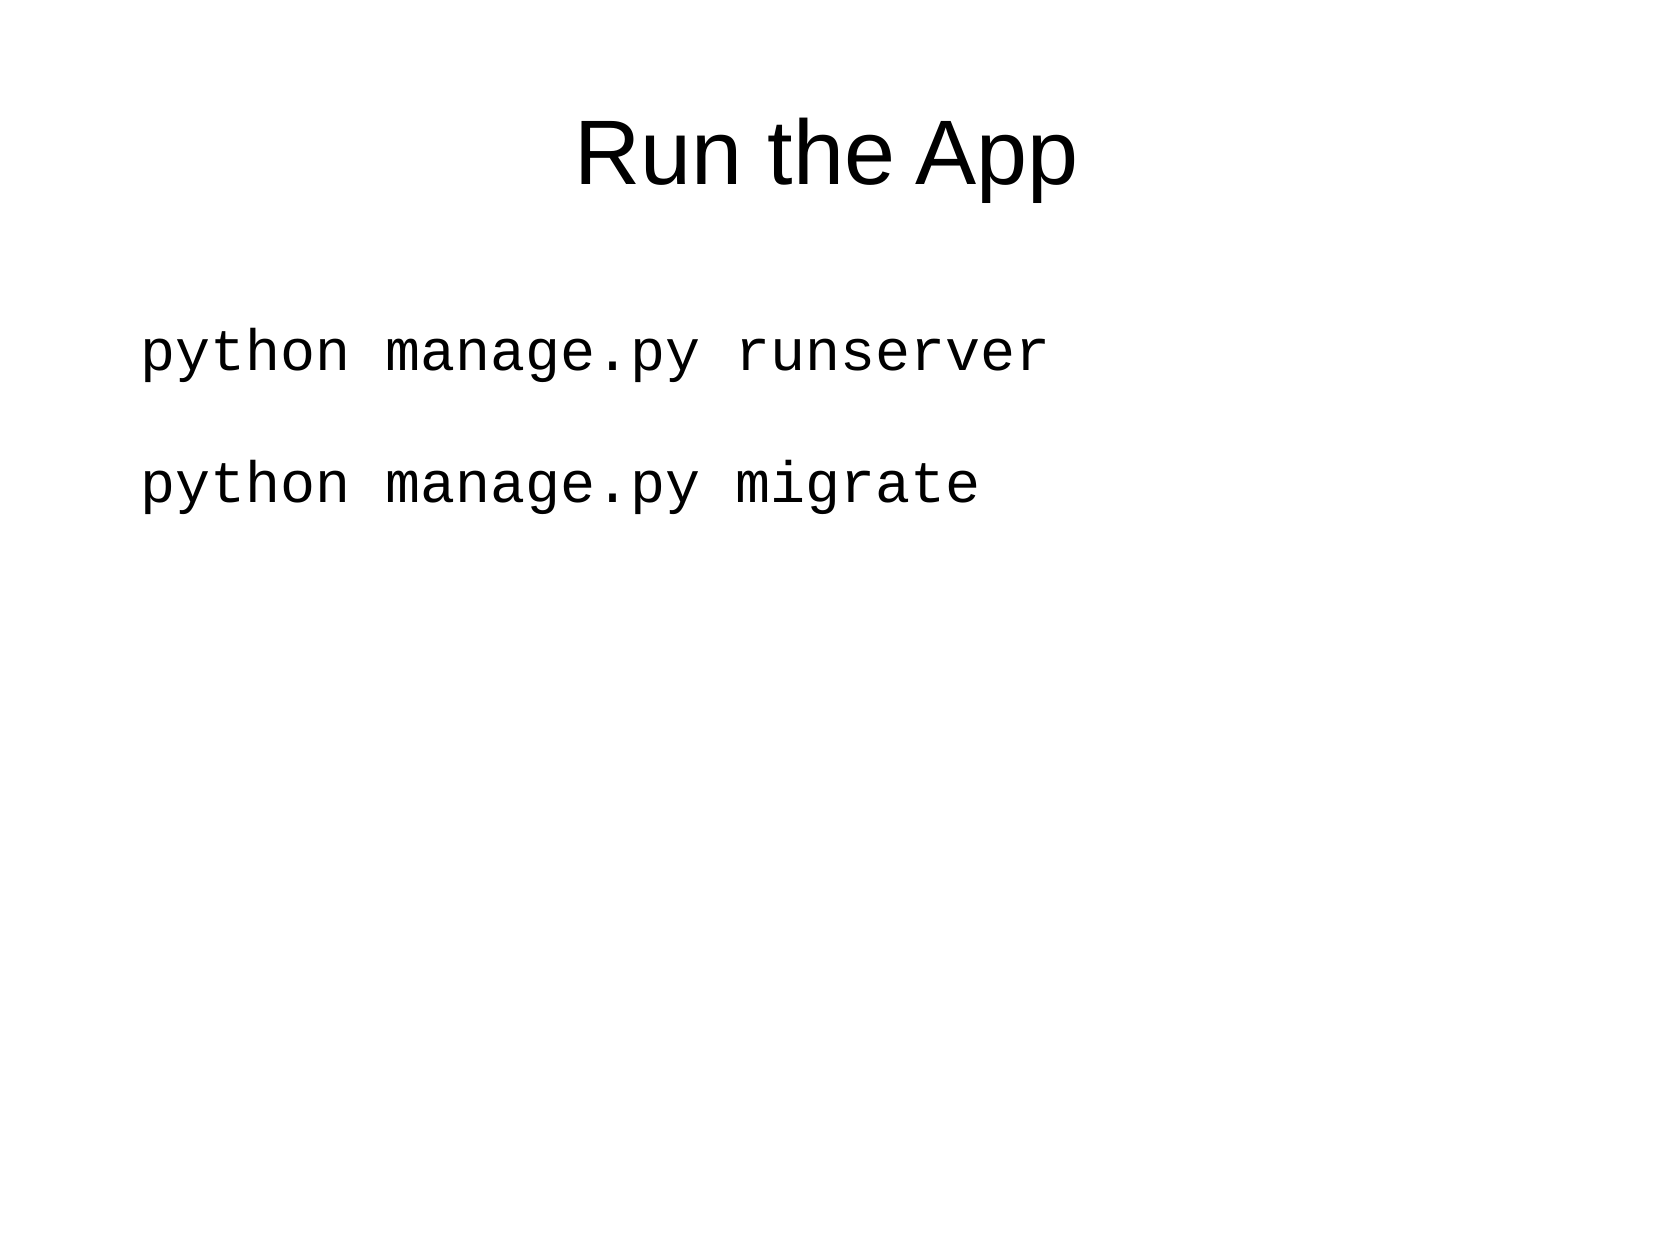

# Run the App
python manage.py runserver
python manage.py migrate